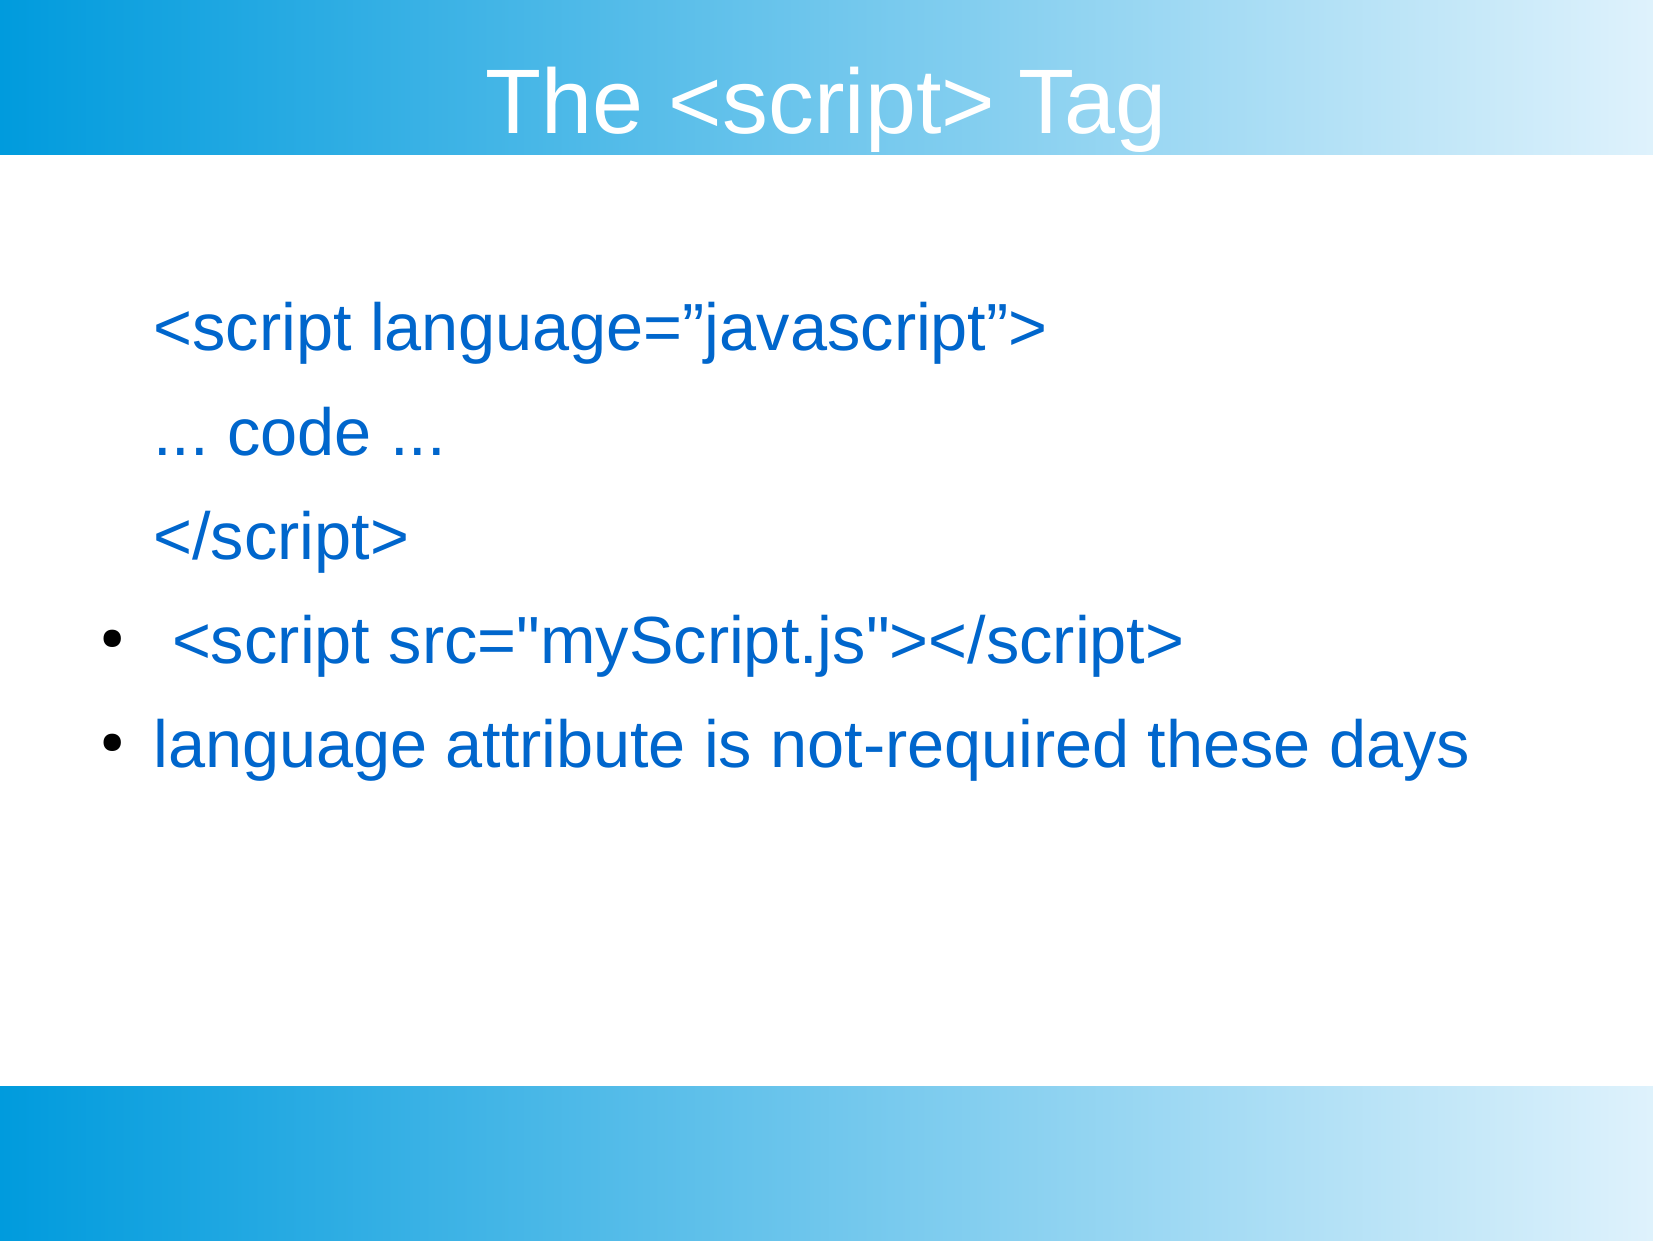

# The <script> Tag
<script language=”javascript”>
... code ...
</script>
 <script src="myScript.js"></script>
language attribute is not-required these days